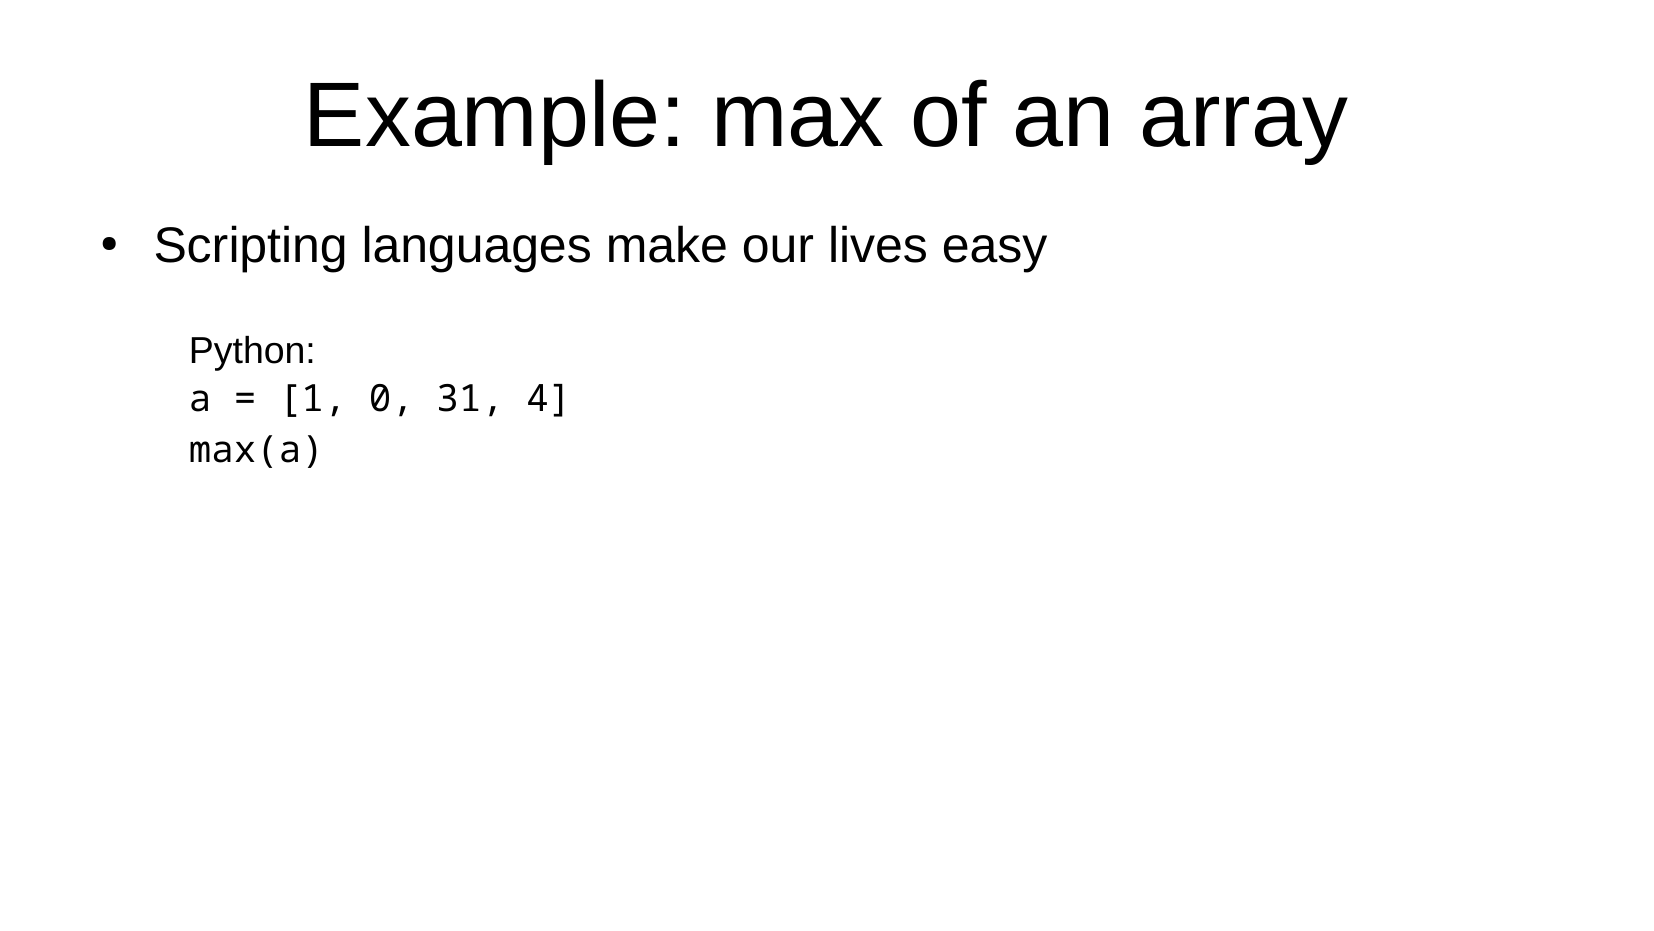

# Example: max of an array
Scripting languages make our lives easy
Python:
a = [1, 0, 31, 4]
max(a)